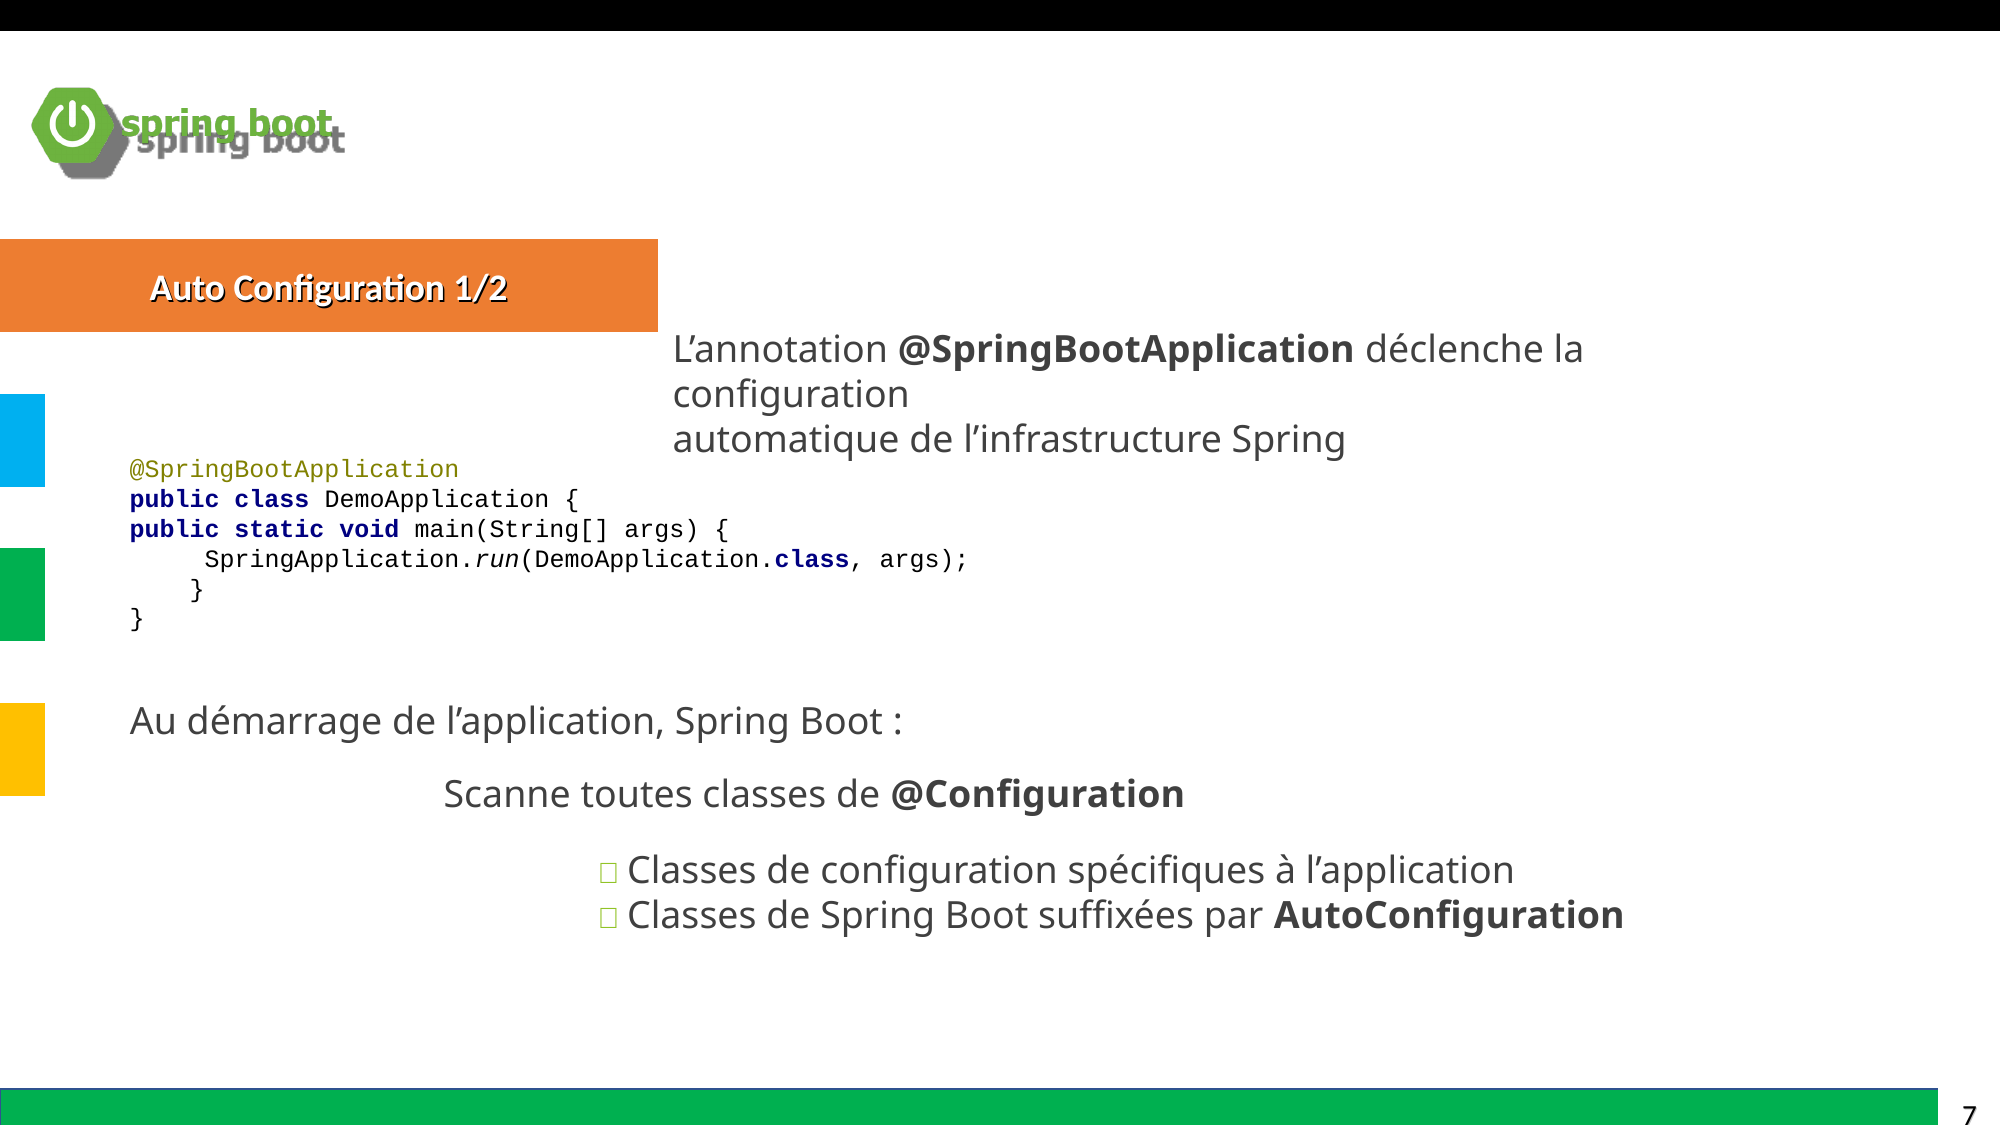

Auto Configuration 1/2
L’annotation @SpringBootApplication déclenche la configuration
automatique de l’infrastructure Spring
@SpringBootApplication
public class DemoApplication {
public static void main(String[] args) {
	SpringApplication.run(DemoApplication.class, args);
 }
}
Au démarrage de l’application, Spring Boot :
Scanne toutes classes de @Configuration
 Classes de configuration spécifiques à l’application
 Classes de Spring Boot suffixées par AutoConfiguration
7